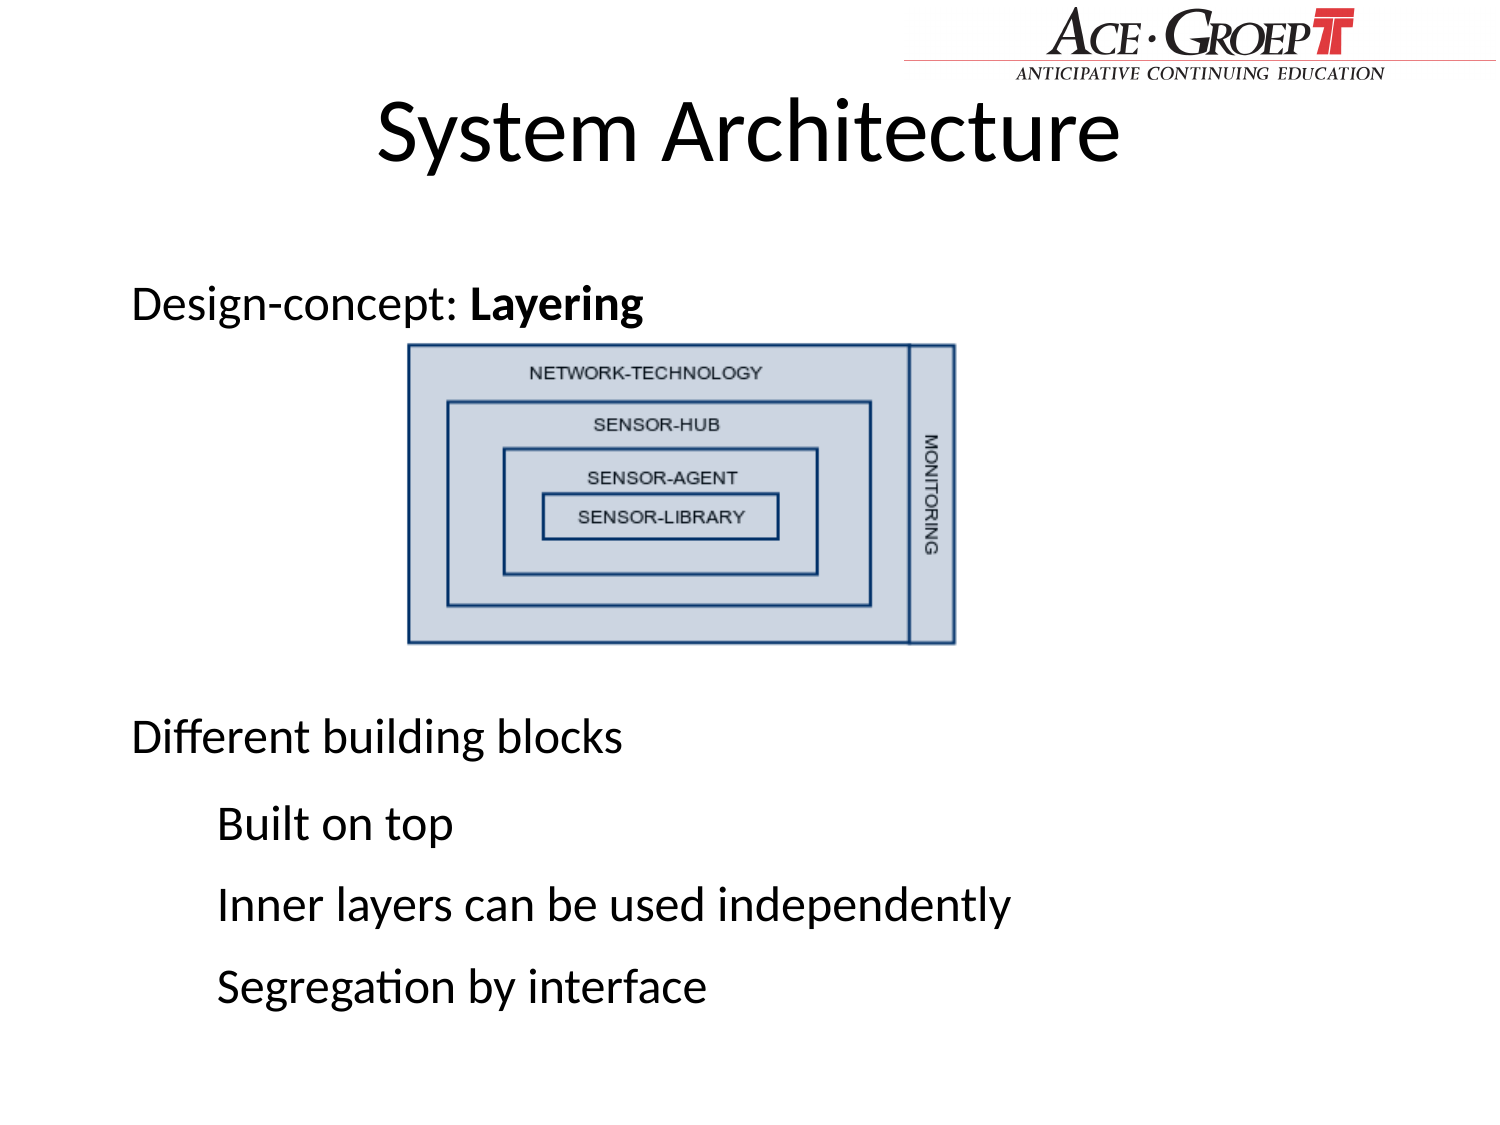

# System Architecture
Design-concept: Layering
Different building blocks
Built on top
Inner layers can be used independently
Segregation by interface